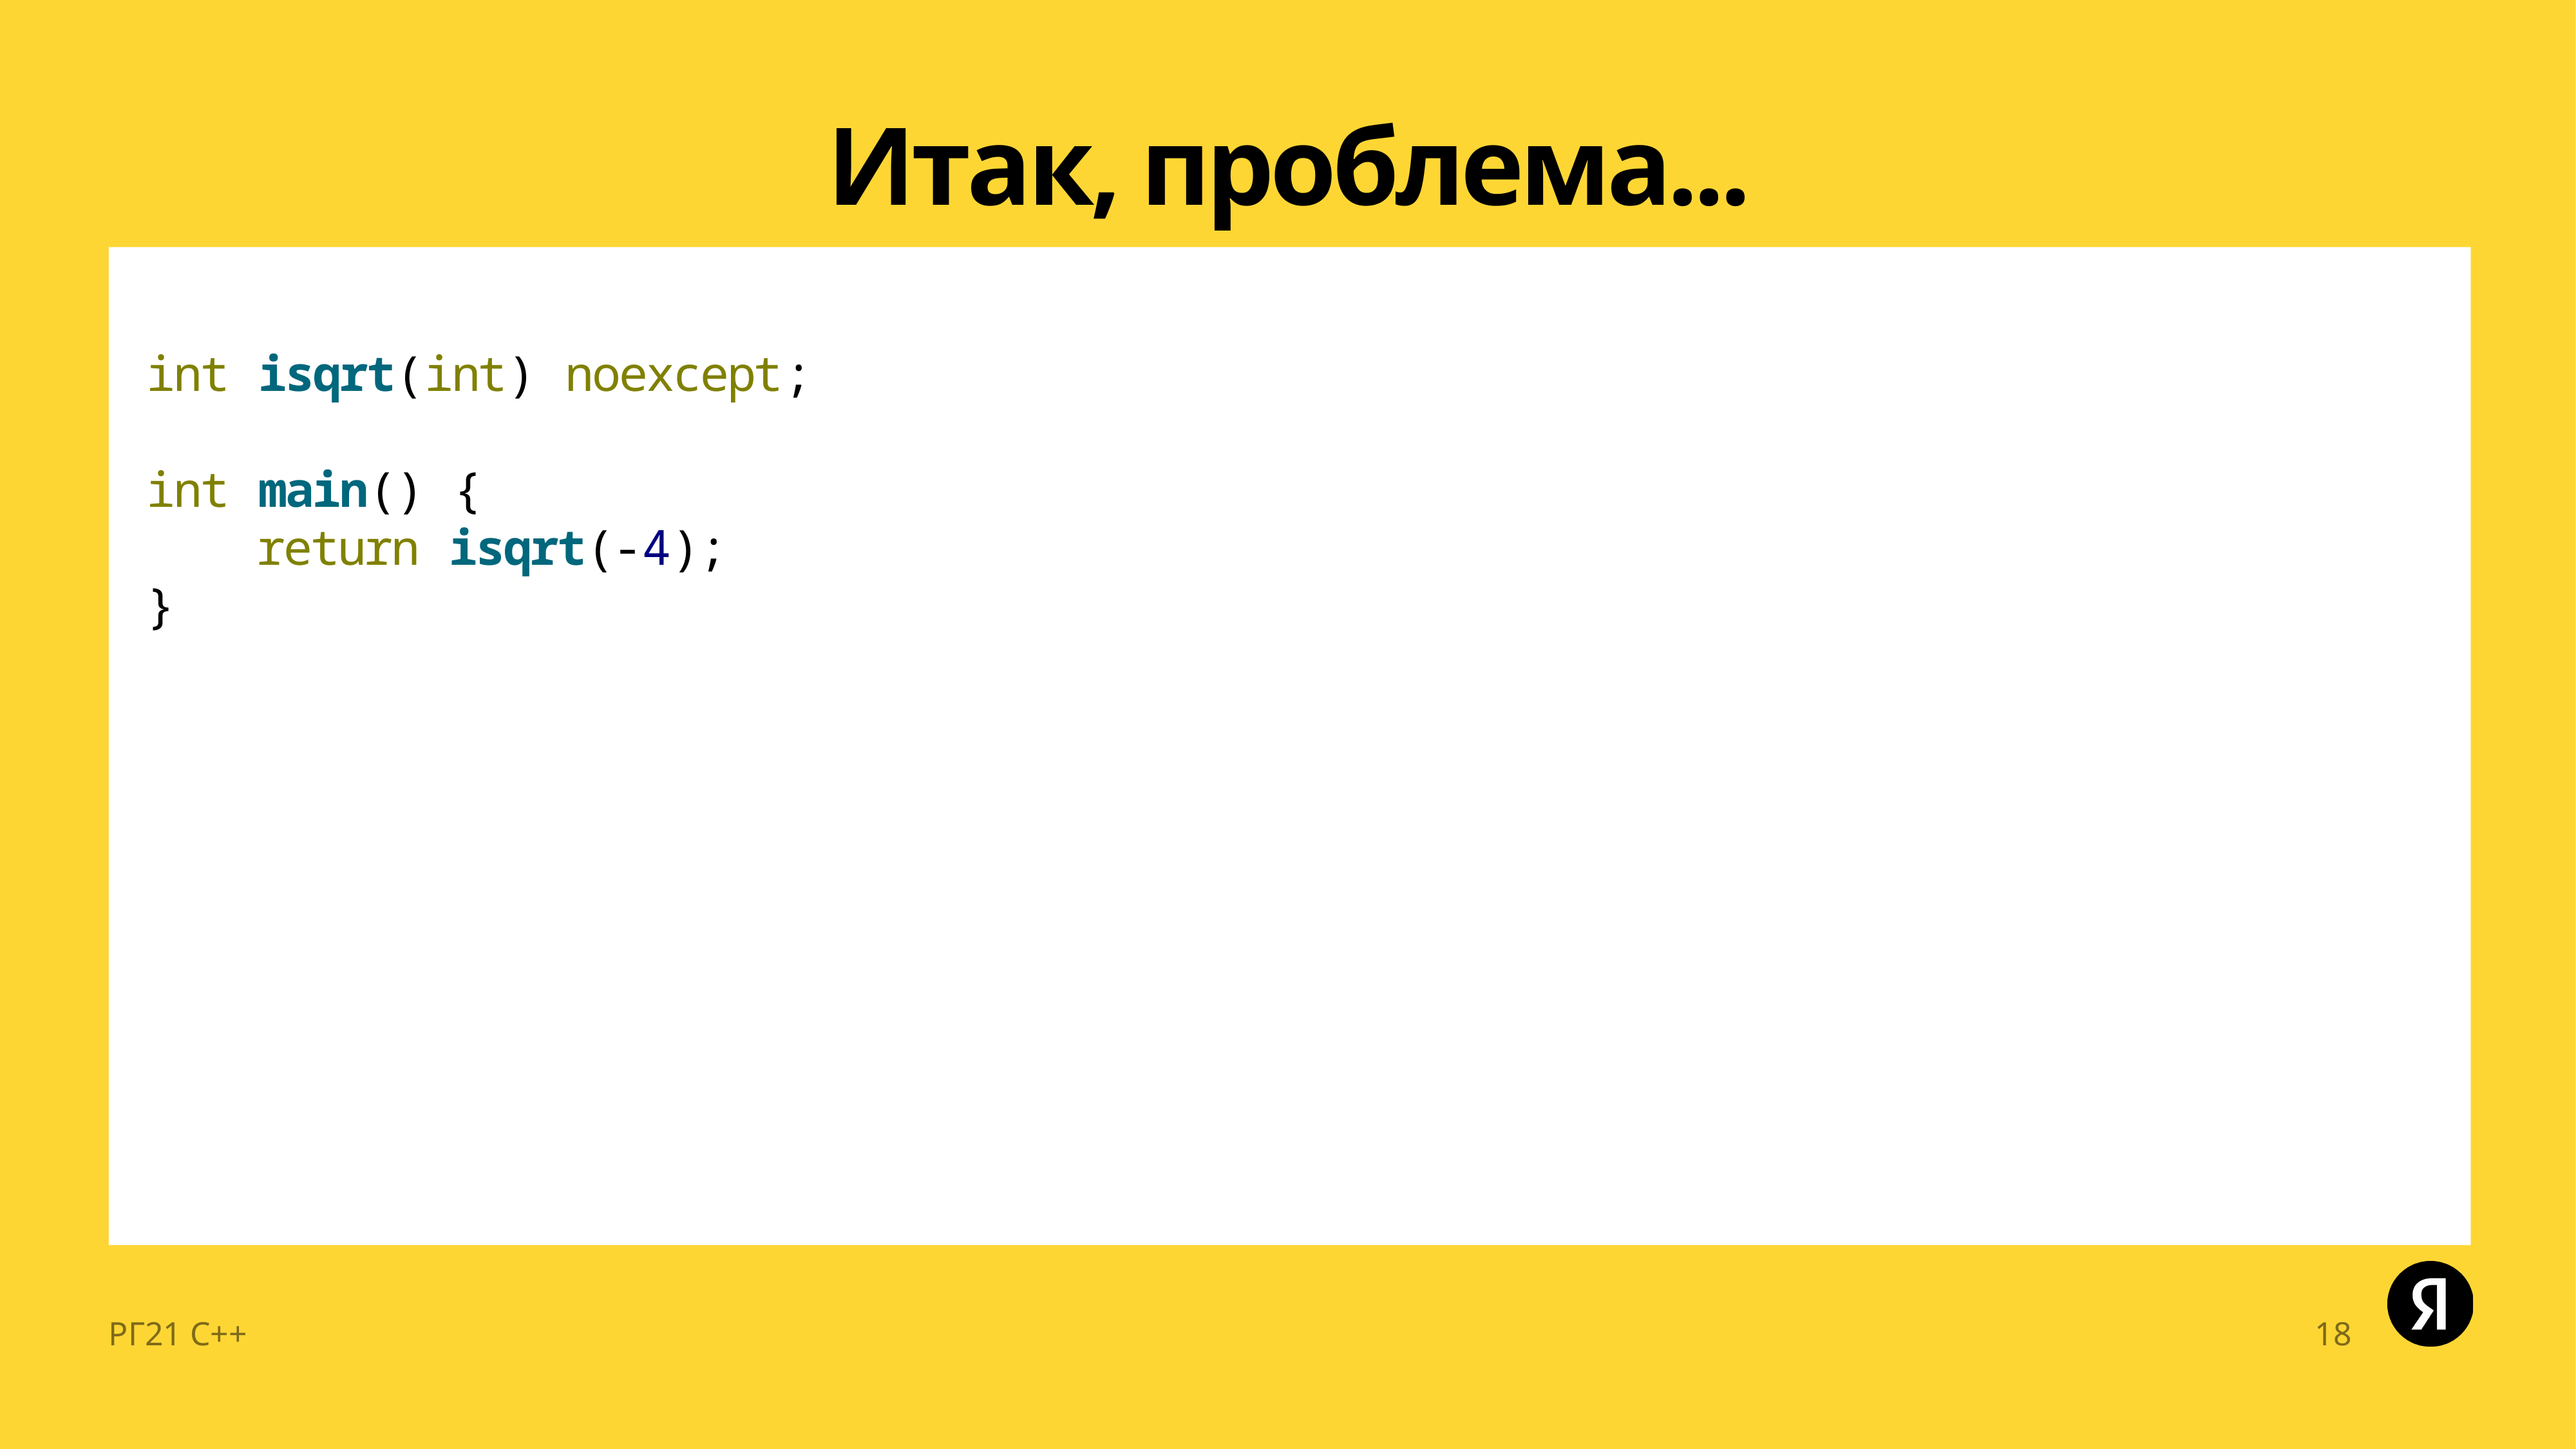

Итак, проблема...
# int isqrt(int) noexcept;
int main() {
 return isqrt(-4);
}
РГ21 C++
18